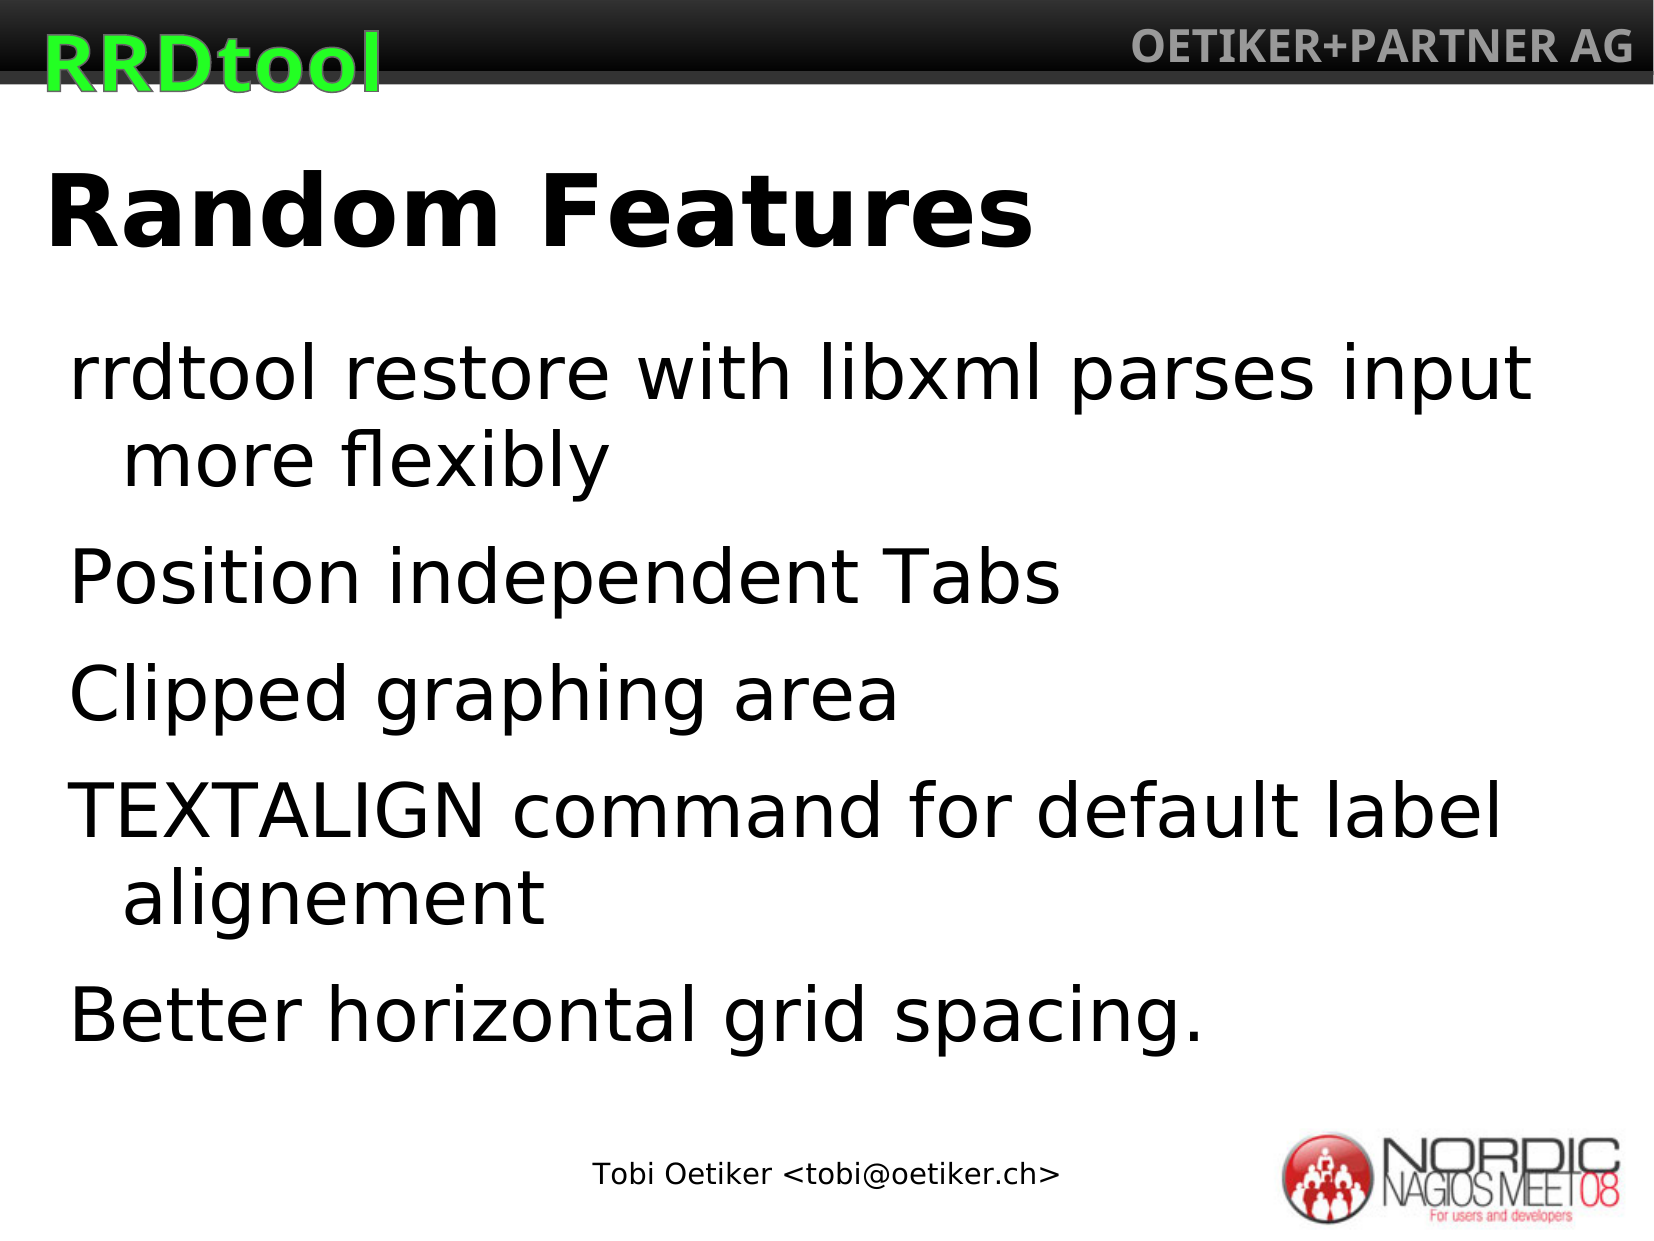

# Random Features
rrdtool restore with libxml parses input more flexibly
Position independent Tabs
Clipped graphing area
TEXTALIGN command for default label alignement
Better horizontal grid spacing.